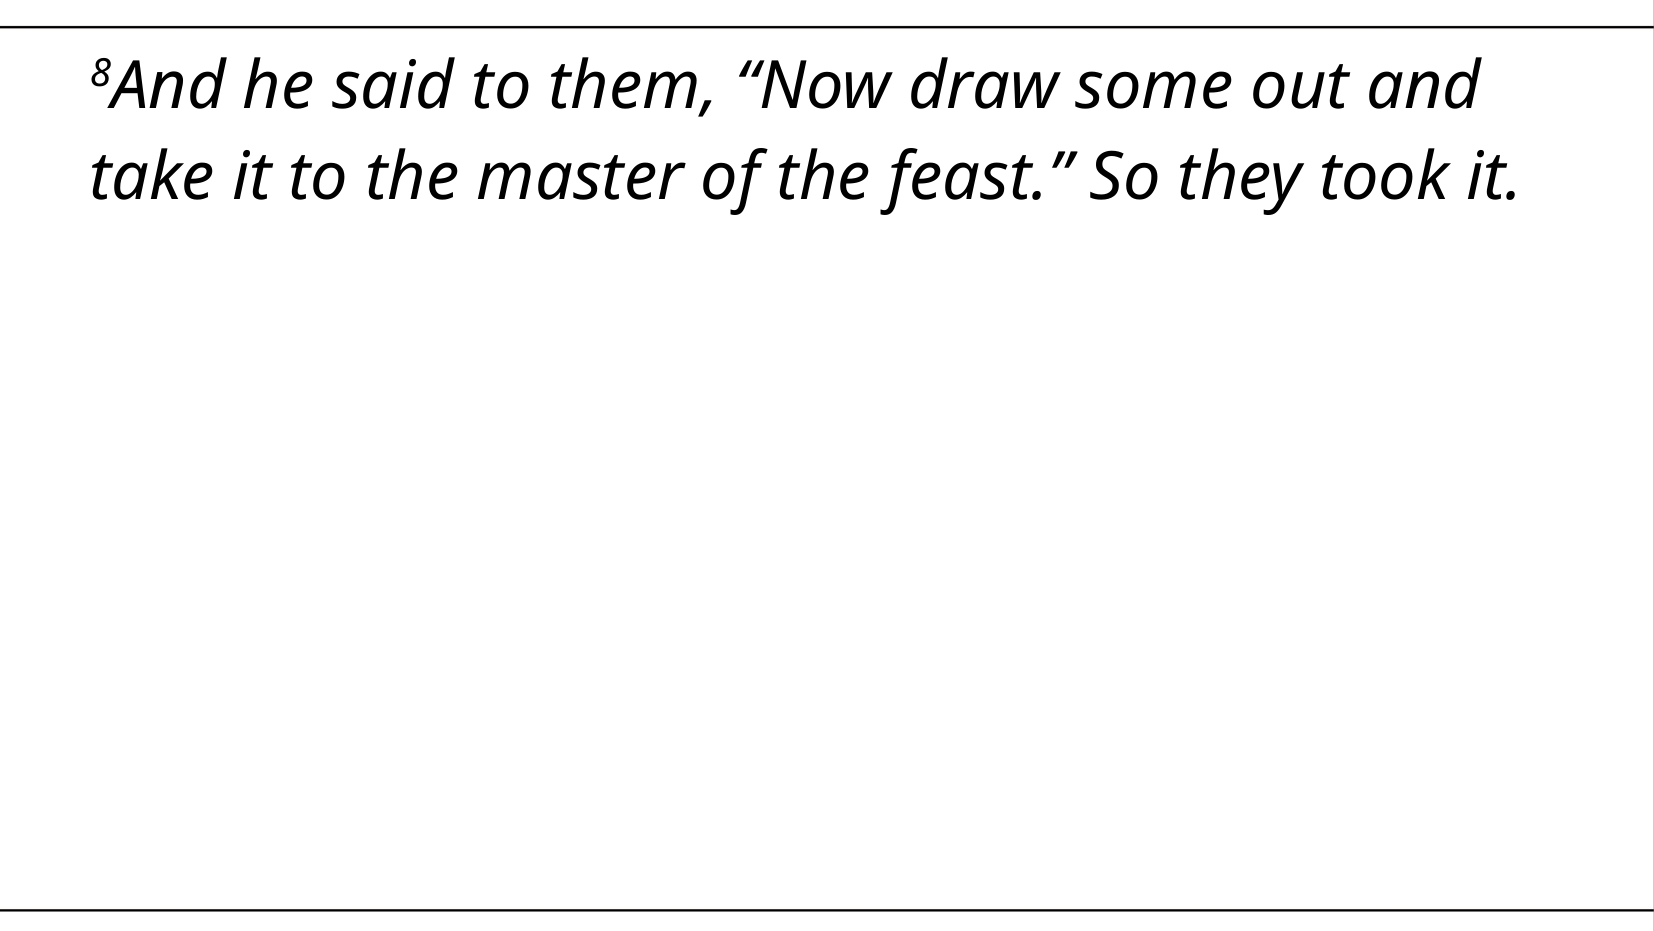

8And he said to them, “Now draw some out and take it to the master of the feast.” So they took it.